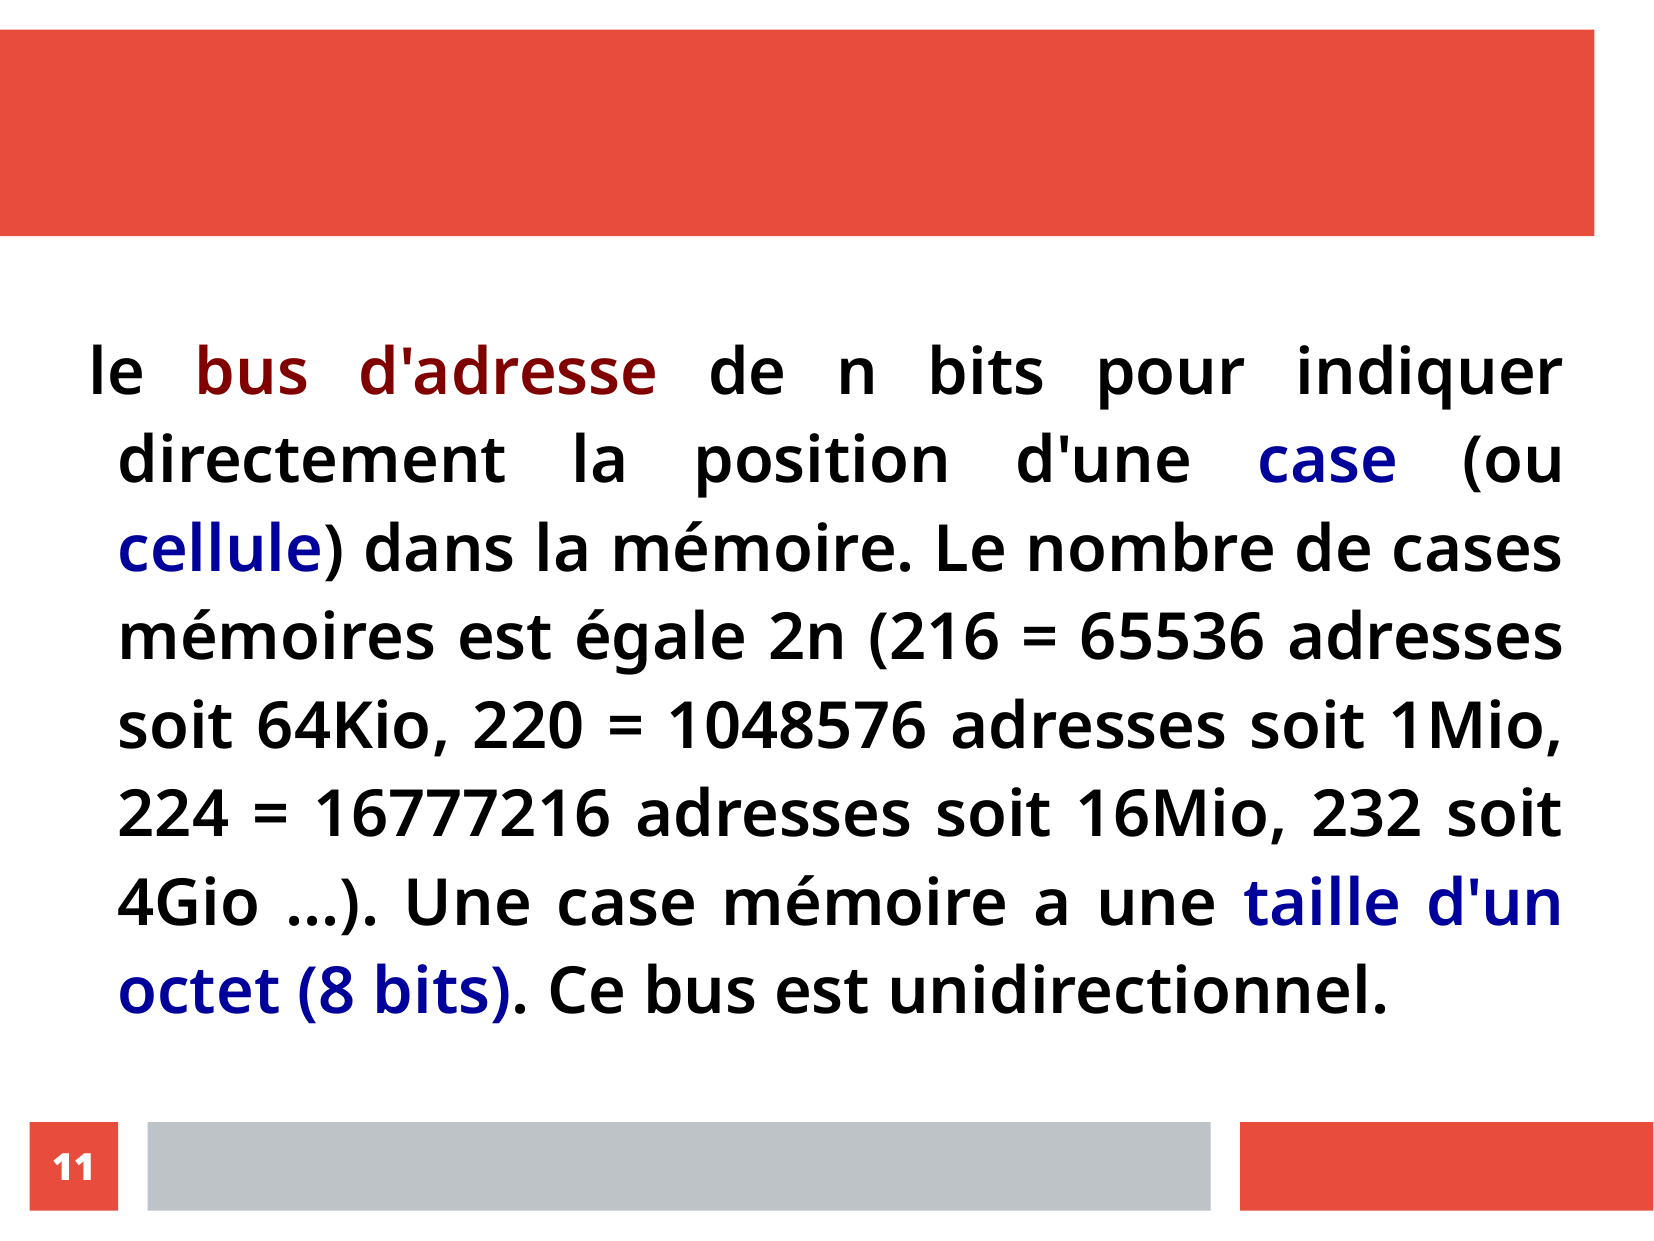

#
le bus d'adresse de n bits pour indiquer directement la position d'une case (ou cellule) dans la mémoire. Le nombre de cases mémoires est égale 2n (216 = 65536 adresses soit 64Kio, 220 = 1048576 adresses soit 1Mio, 224 = 16777216 adresses soit 16Mio, 232 soit 4Gio ...). Une case mémoire a une taille d'un octet (8 bits). Ce bus est unidirectionnel.
11